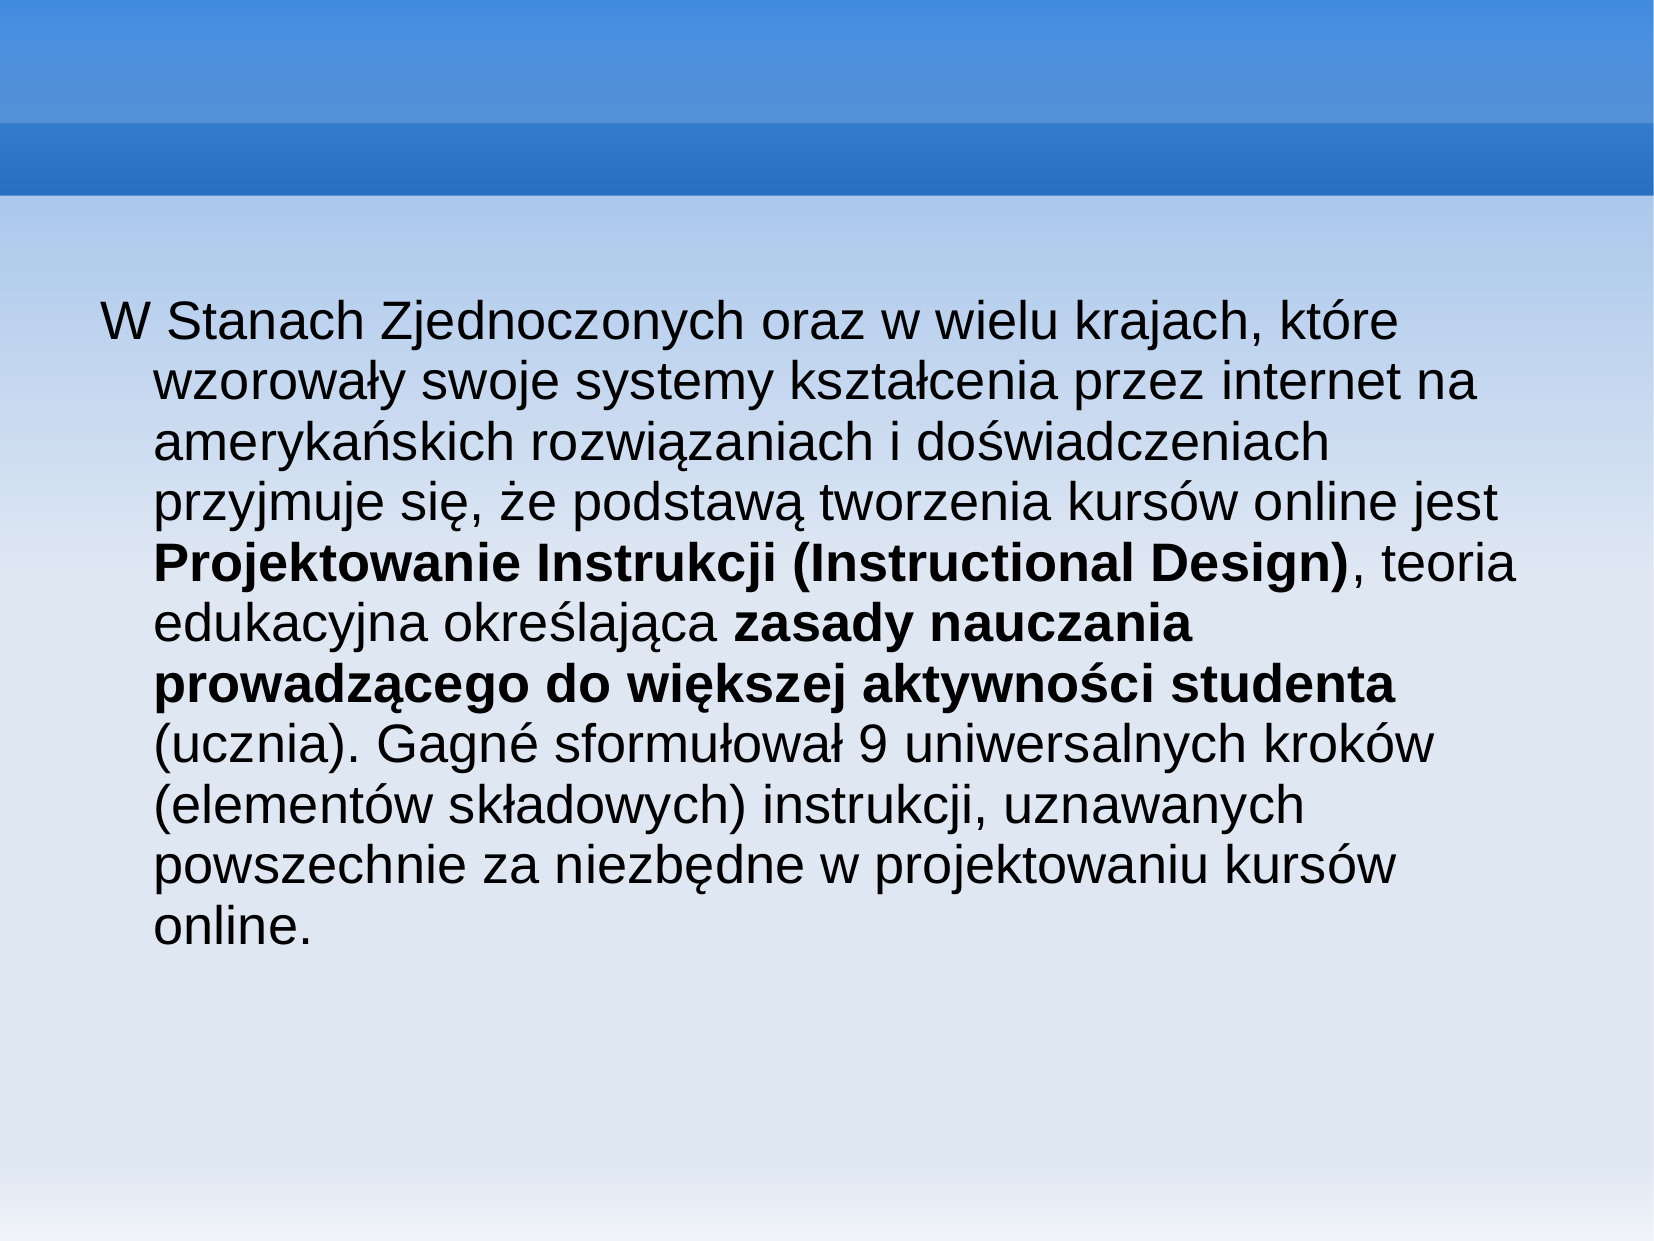

#
W Stanach Zjednoczonych oraz w wielu krajach, które wzorowały swoje systemy kształcenia przez internet na amerykańskich rozwiązaniach i doświadczeniach przyjmuje się, że podstawą tworzenia kursów online jest Projektowanie Instrukcji (Instructional Design), teoria edukacyjna określająca zasady nauczania prowadzącego do większej aktywności studenta (ucznia). Gagné sformułował 9 uniwersalnych kroków (elementów składowych) instrukcji, uznawanych powszechnie za niezbędne w projektowaniu kursów online.